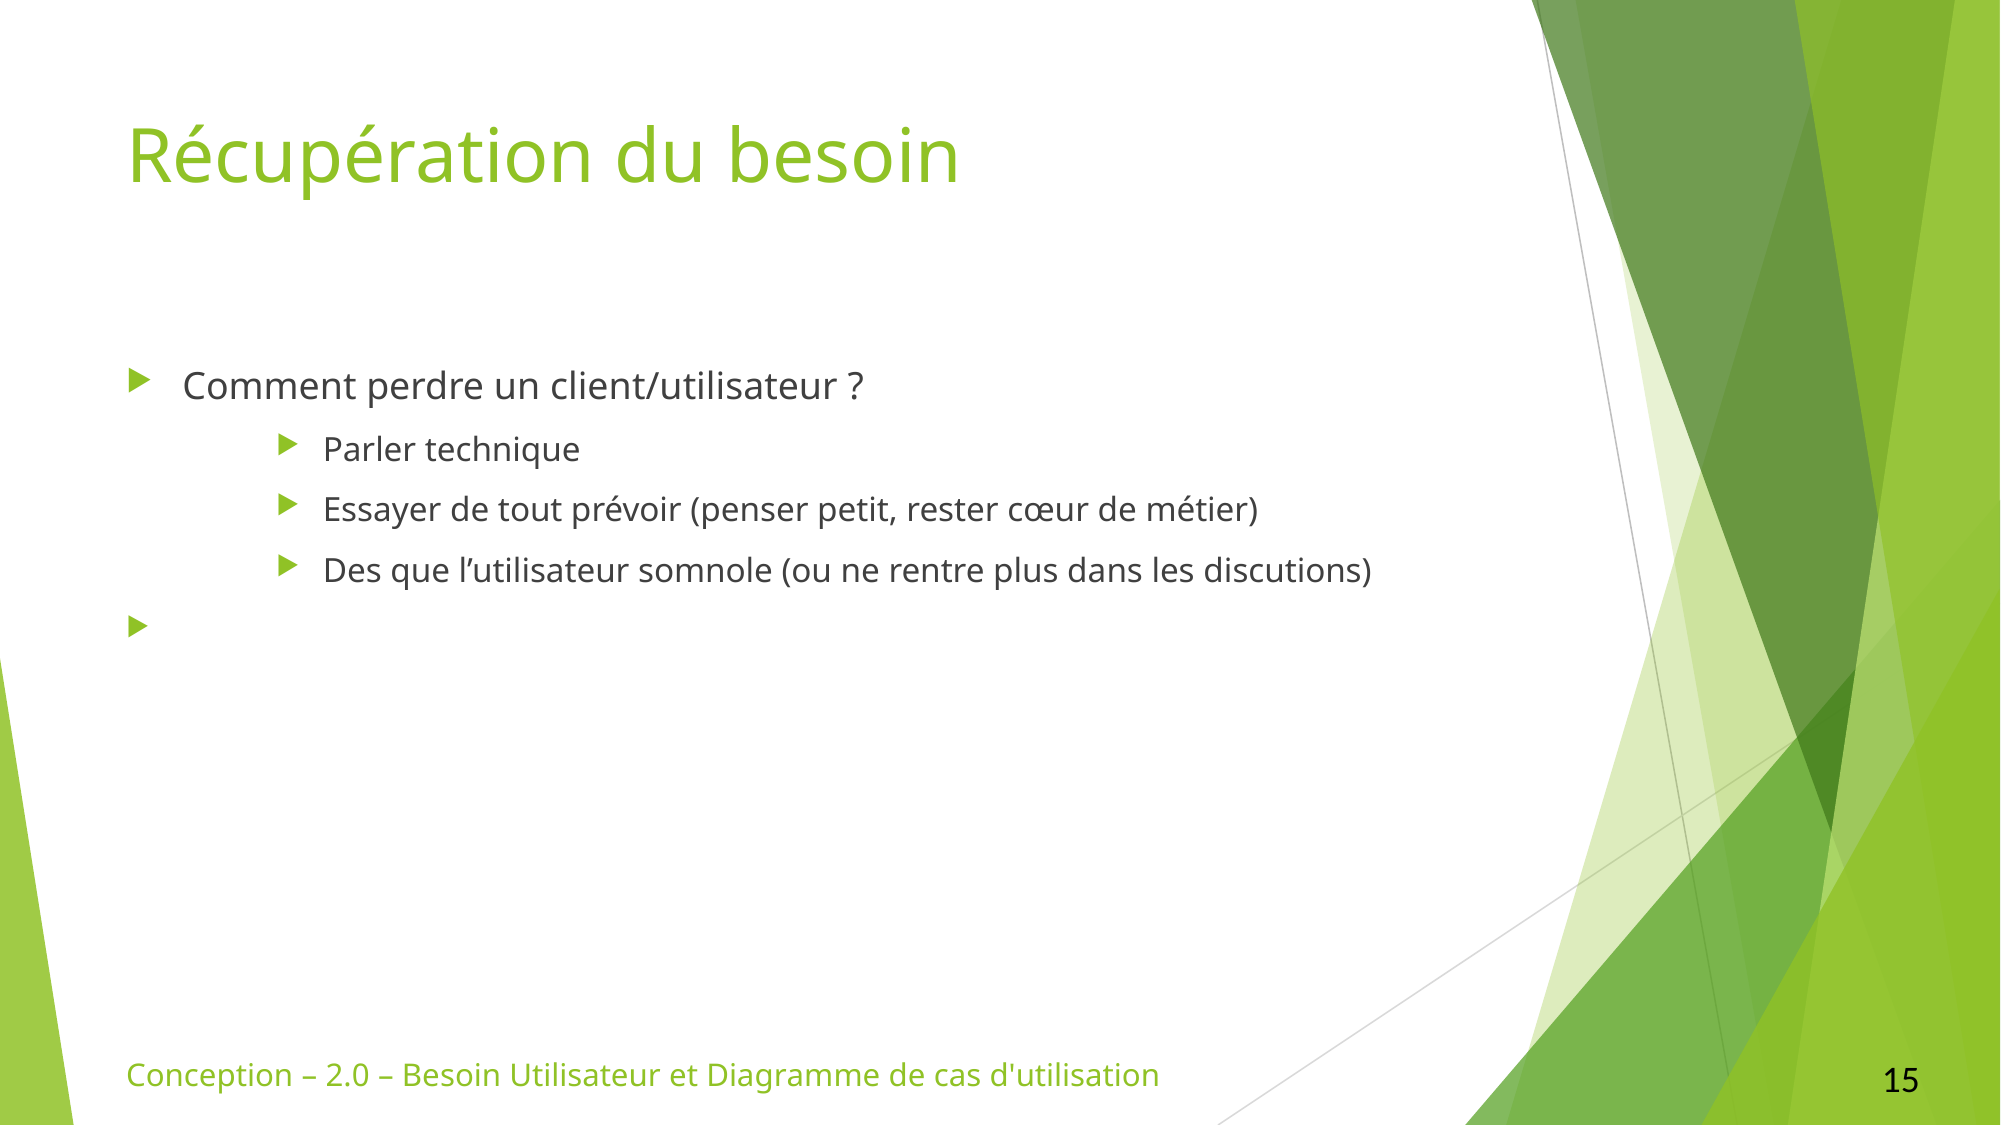

# Récupération du besoin
Comment perdre un client/utilisateur ?
Parler technique
Essayer de tout prévoir (penser petit, rester cœur de métier)
Des que l’utilisateur somnole (ou ne rentre plus dans les discutions)
Conception – 2.0 – Besoin Utilisateur et Diagramme de cas d'utilisation